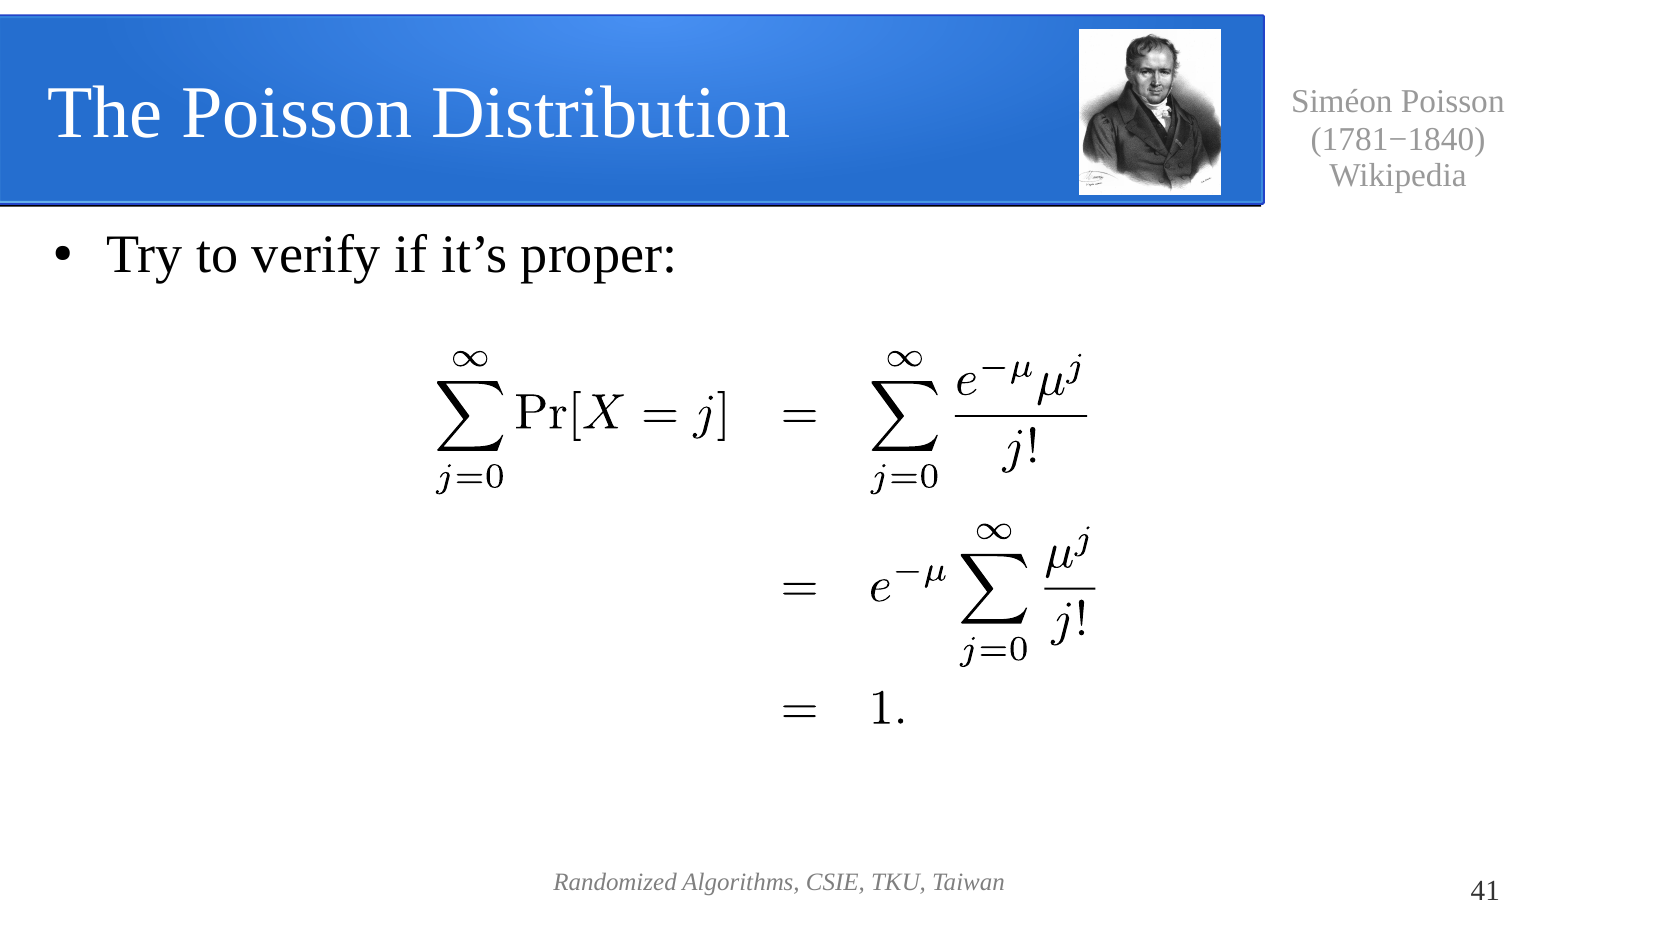

# The Poisson Distribution
Siméon Poisson (1781−1840)
Wikipedia
Try to verify if it’s proper:
Randomized Algorithms, CSIE, TKU, Taiwan
41